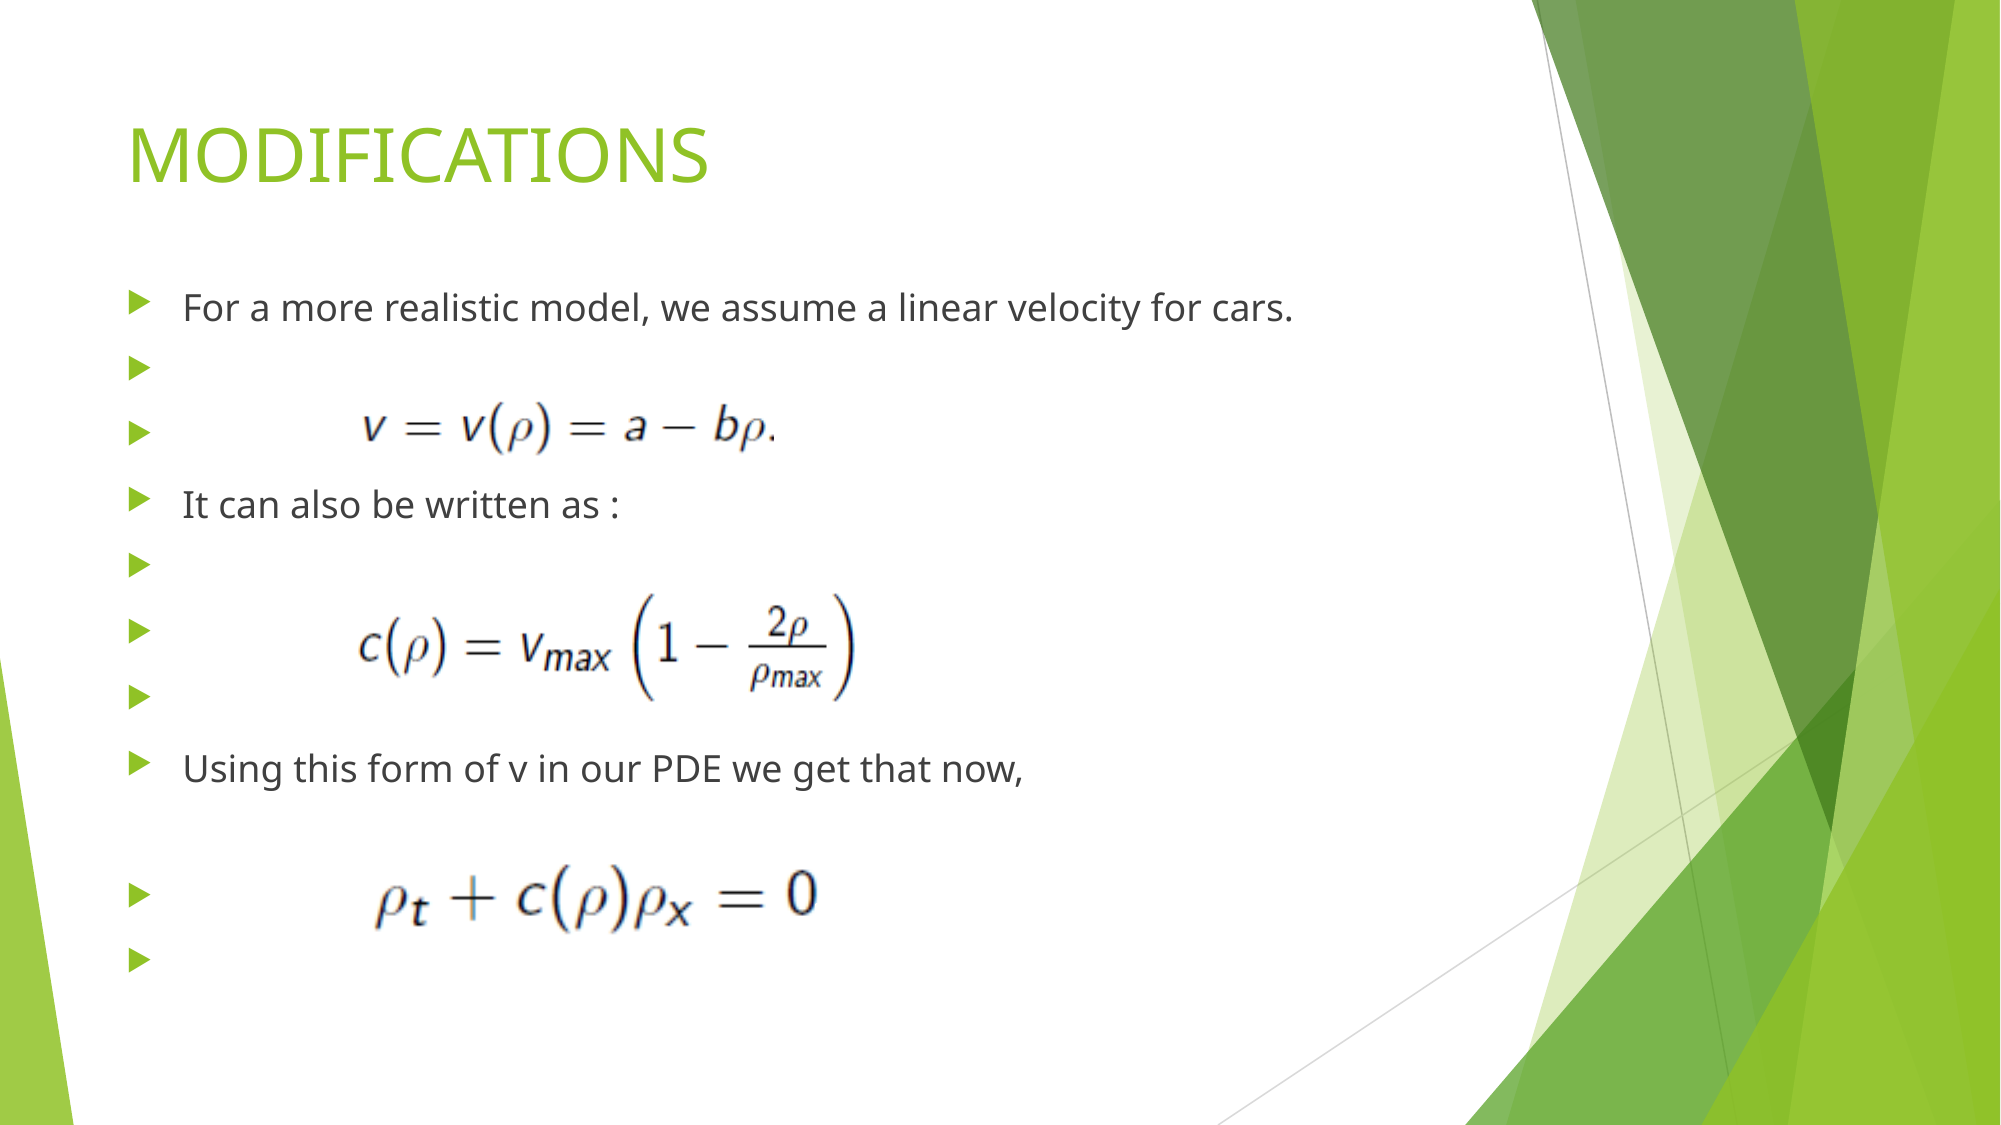

# MODIFICATIONS
For a more realistic model, we assume a linear velocity for cars.
It can also be written as :
Using this form of v in our PDE we get that now,